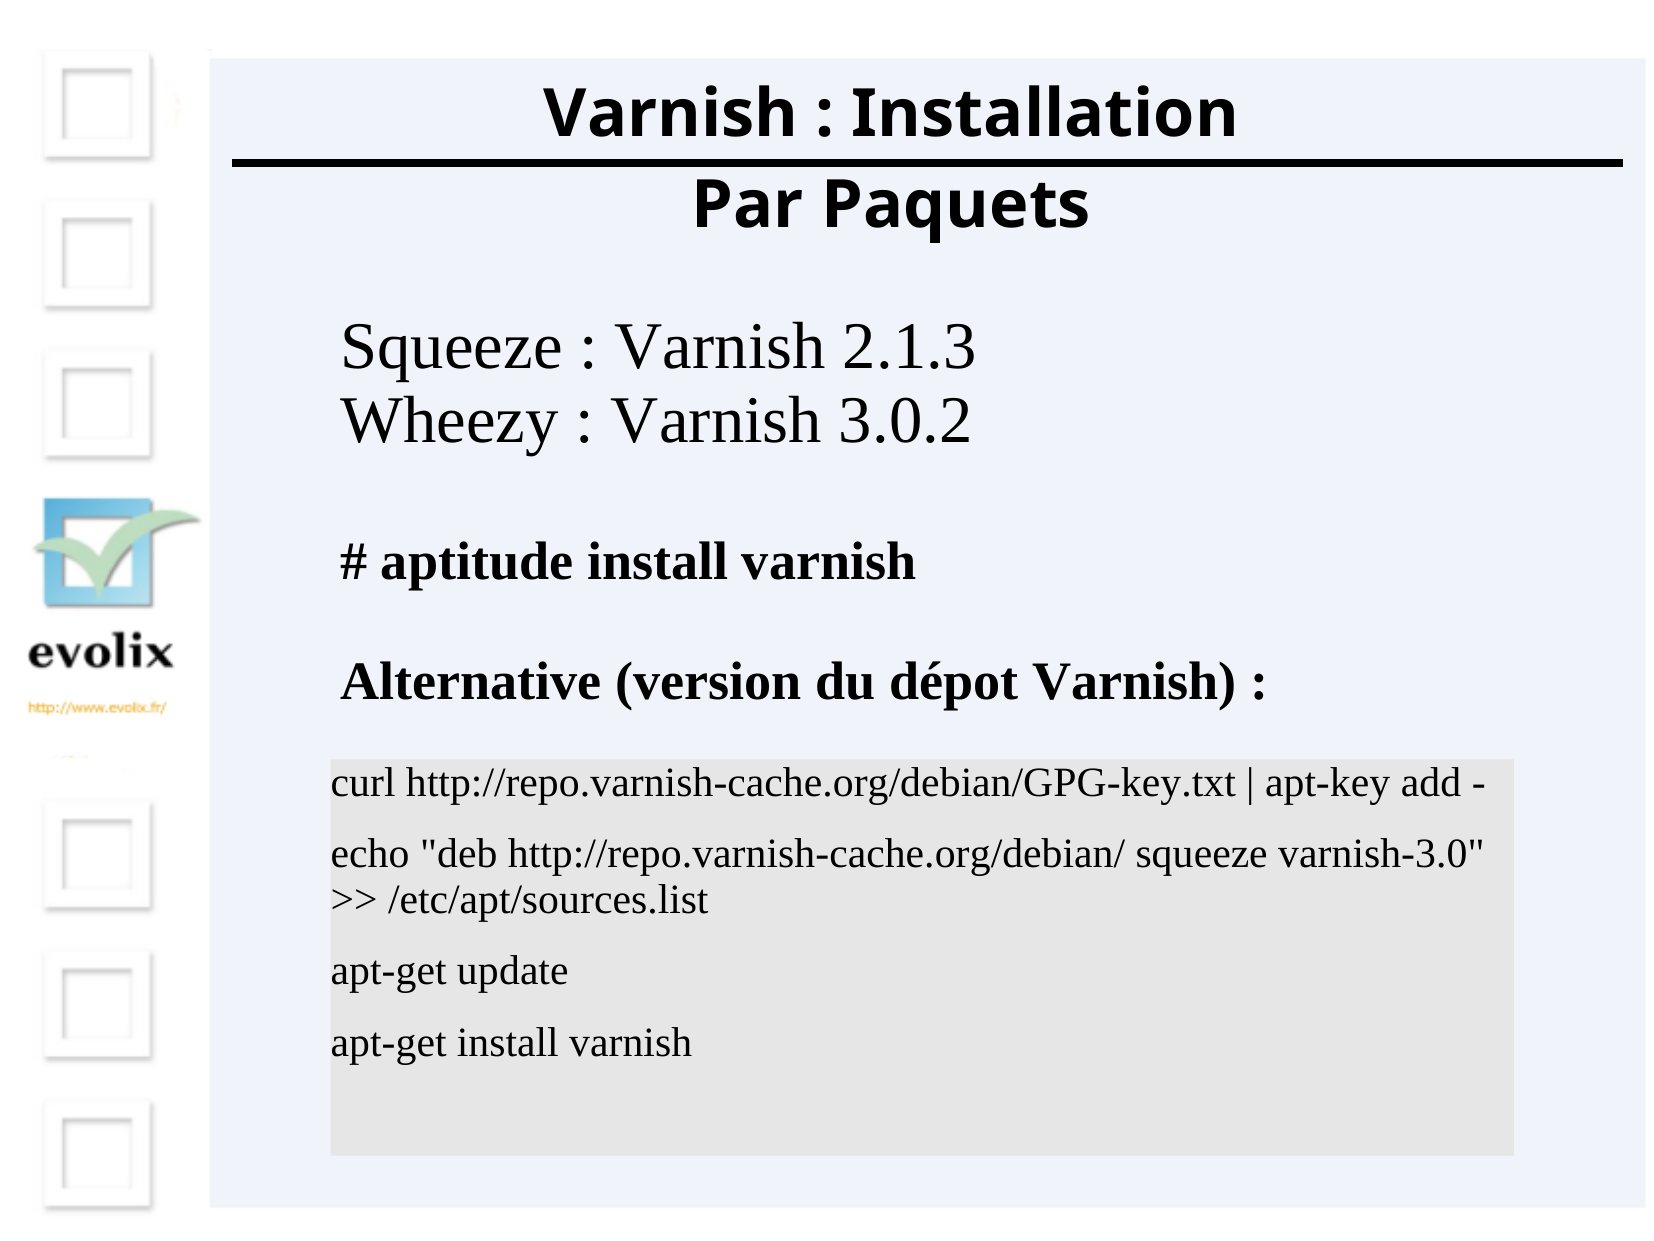

# Varnish : Installation Par Paquets
Squeeze : Varnish 2.1.3
Wheezy : Varnish 3.0.2
# aptitude install varnish
Alternative (version du dépot Varnish) :
curl http://repo.varnish-cache.org/debian/GPG-key.txt | apt-key add -
echo "deb http://repo.varnish-cache.org/debian/ squeeze varnish-3.0" >> /etc/apt/sources.list
apt-get update
apt-get install varnish